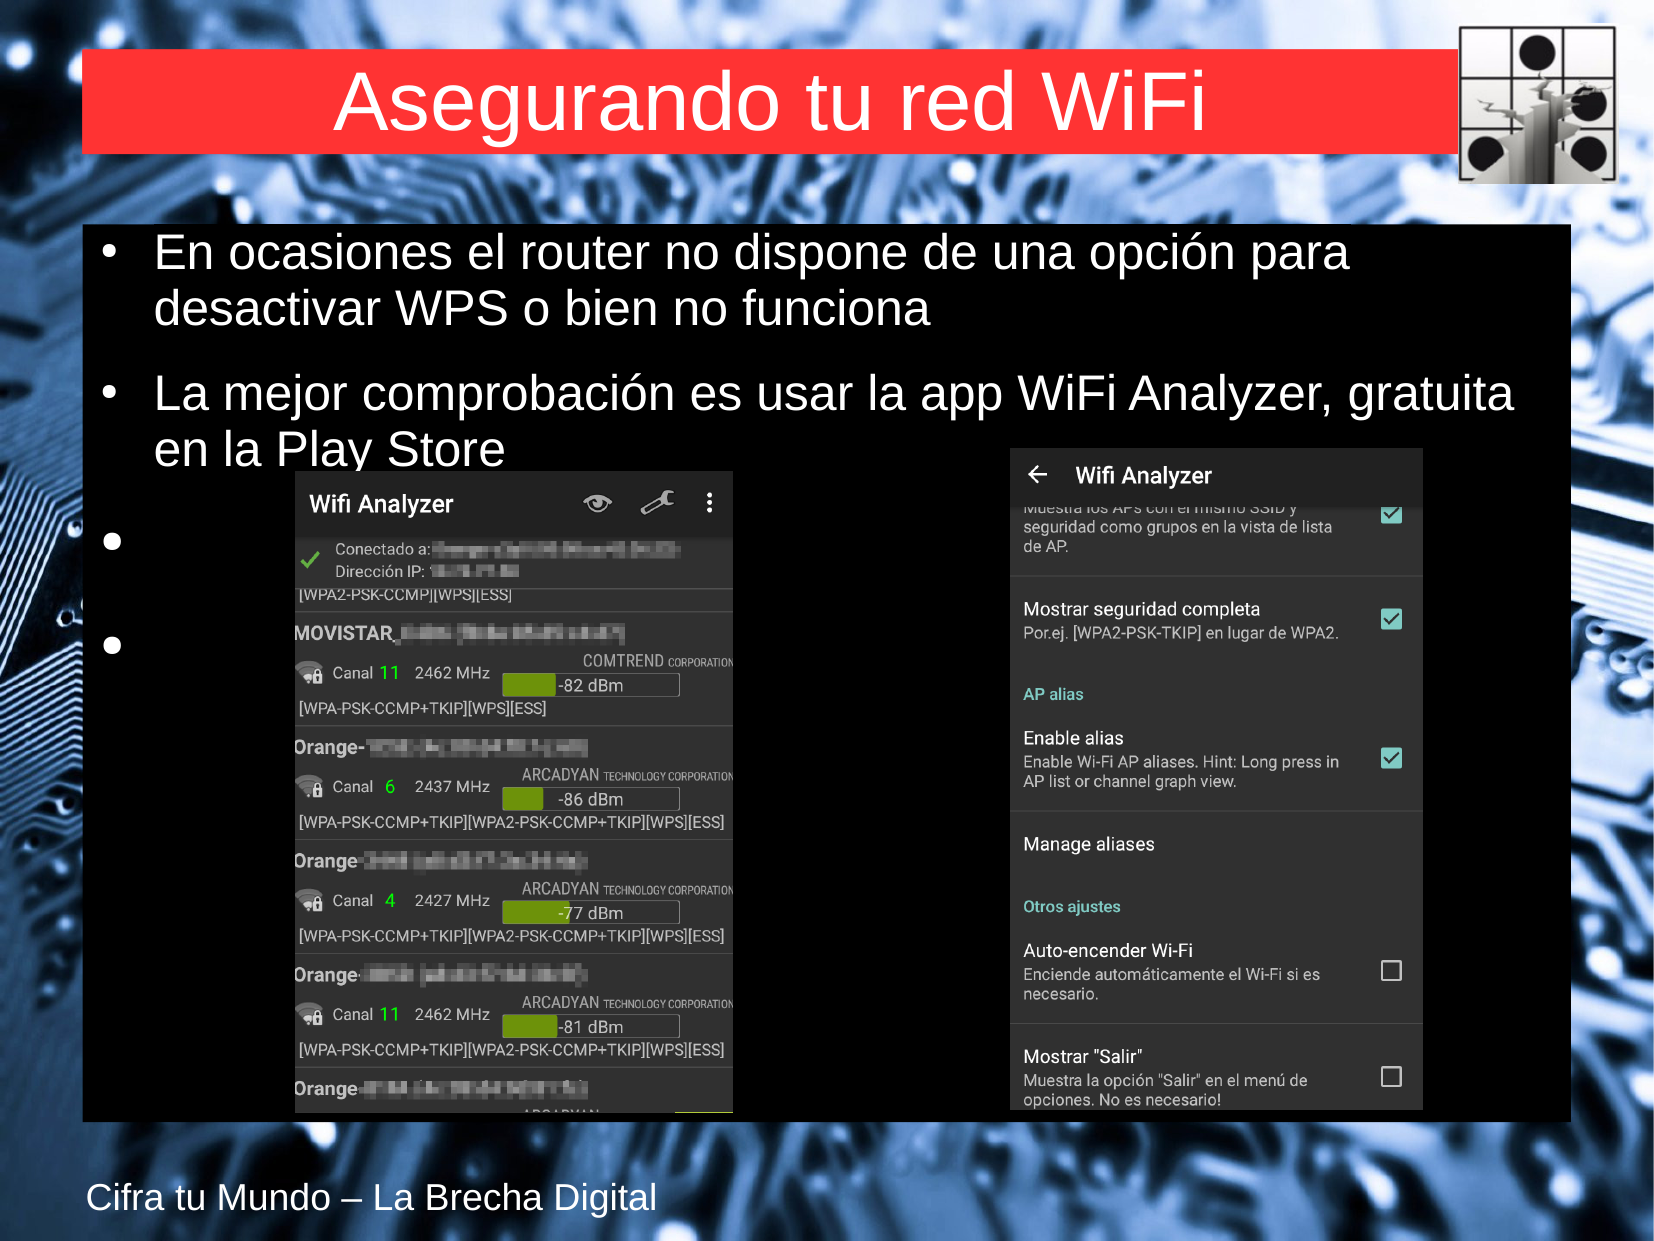

Asegurando redes WiFi
Tráfico de datos seguro con Tor y/o VPN
Tráfico de datos seguro con Tor y/o VPN
Cifrado de archivos en la “nube”
Asegurando tu red WiFi
# En ocasiones el router no dispone de una opción para desactivar WPS o bien no funciona
La mejor comprobación es usar la app WiFi Analyzer, gratuita en la Play Store
Cifra tu Mundo – La Brecha Digital